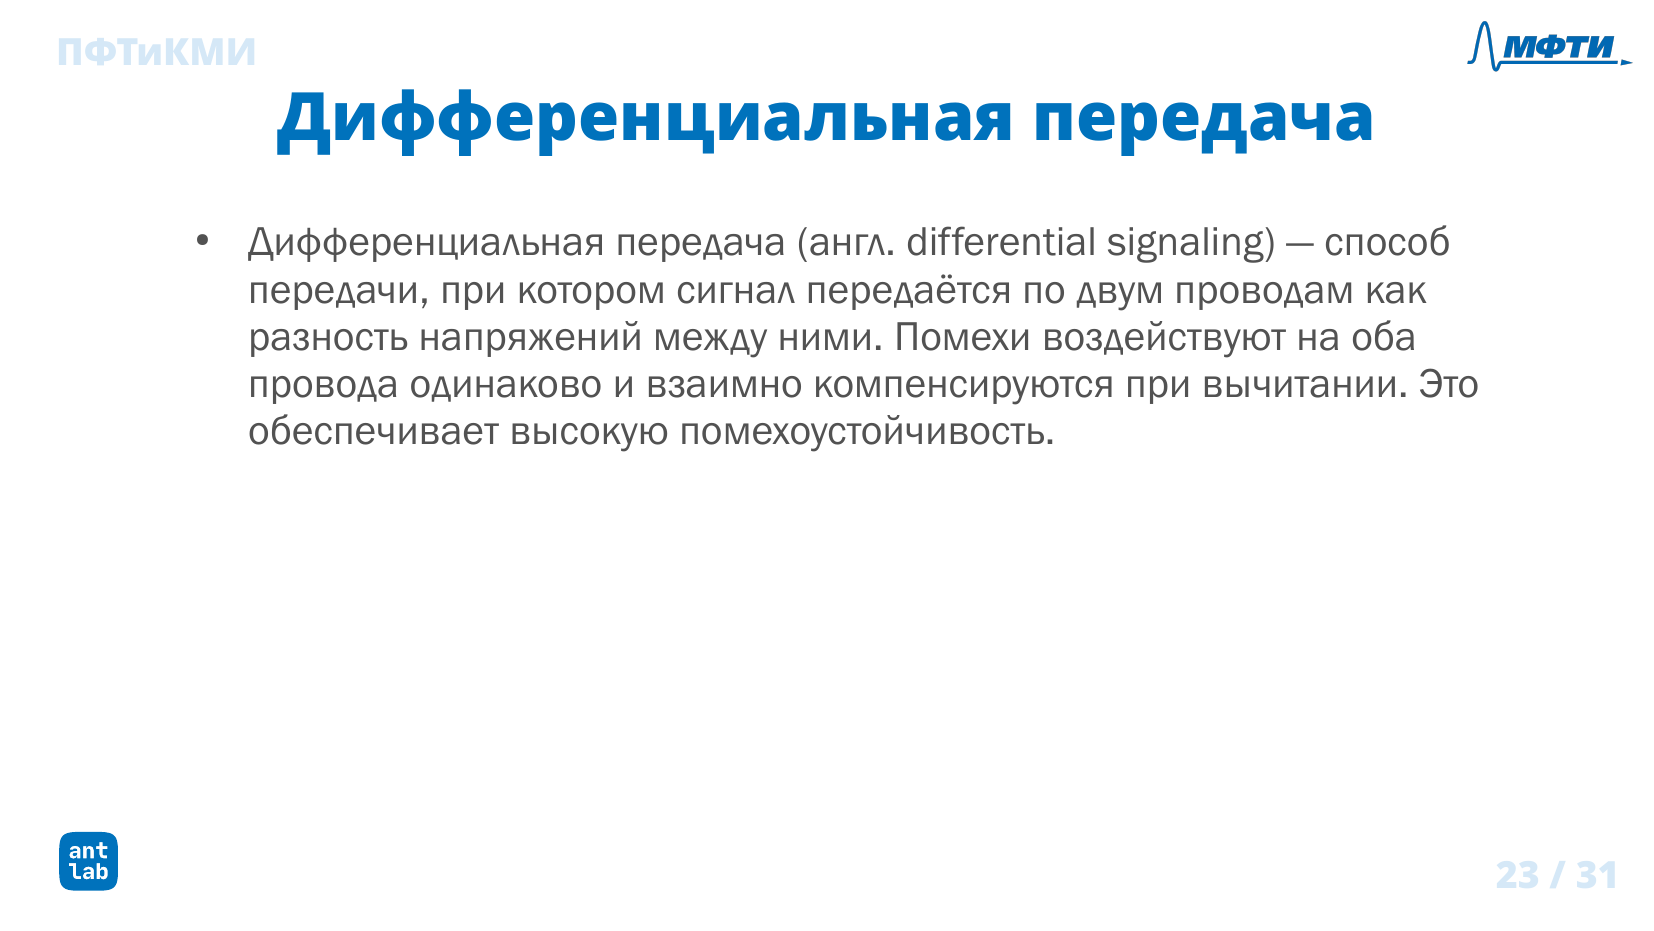

# Дифференциальная передача
Дифференциальная передача (англ. differential signaling) — способ передачи, при котором сигнал передаётся по двум проводам как разность напряжений между ними. Помехи воздействуют на оба провода одинаково и взаимно компенсируются при вычитании. Это обеспечивает высокую помехоустойчивость.